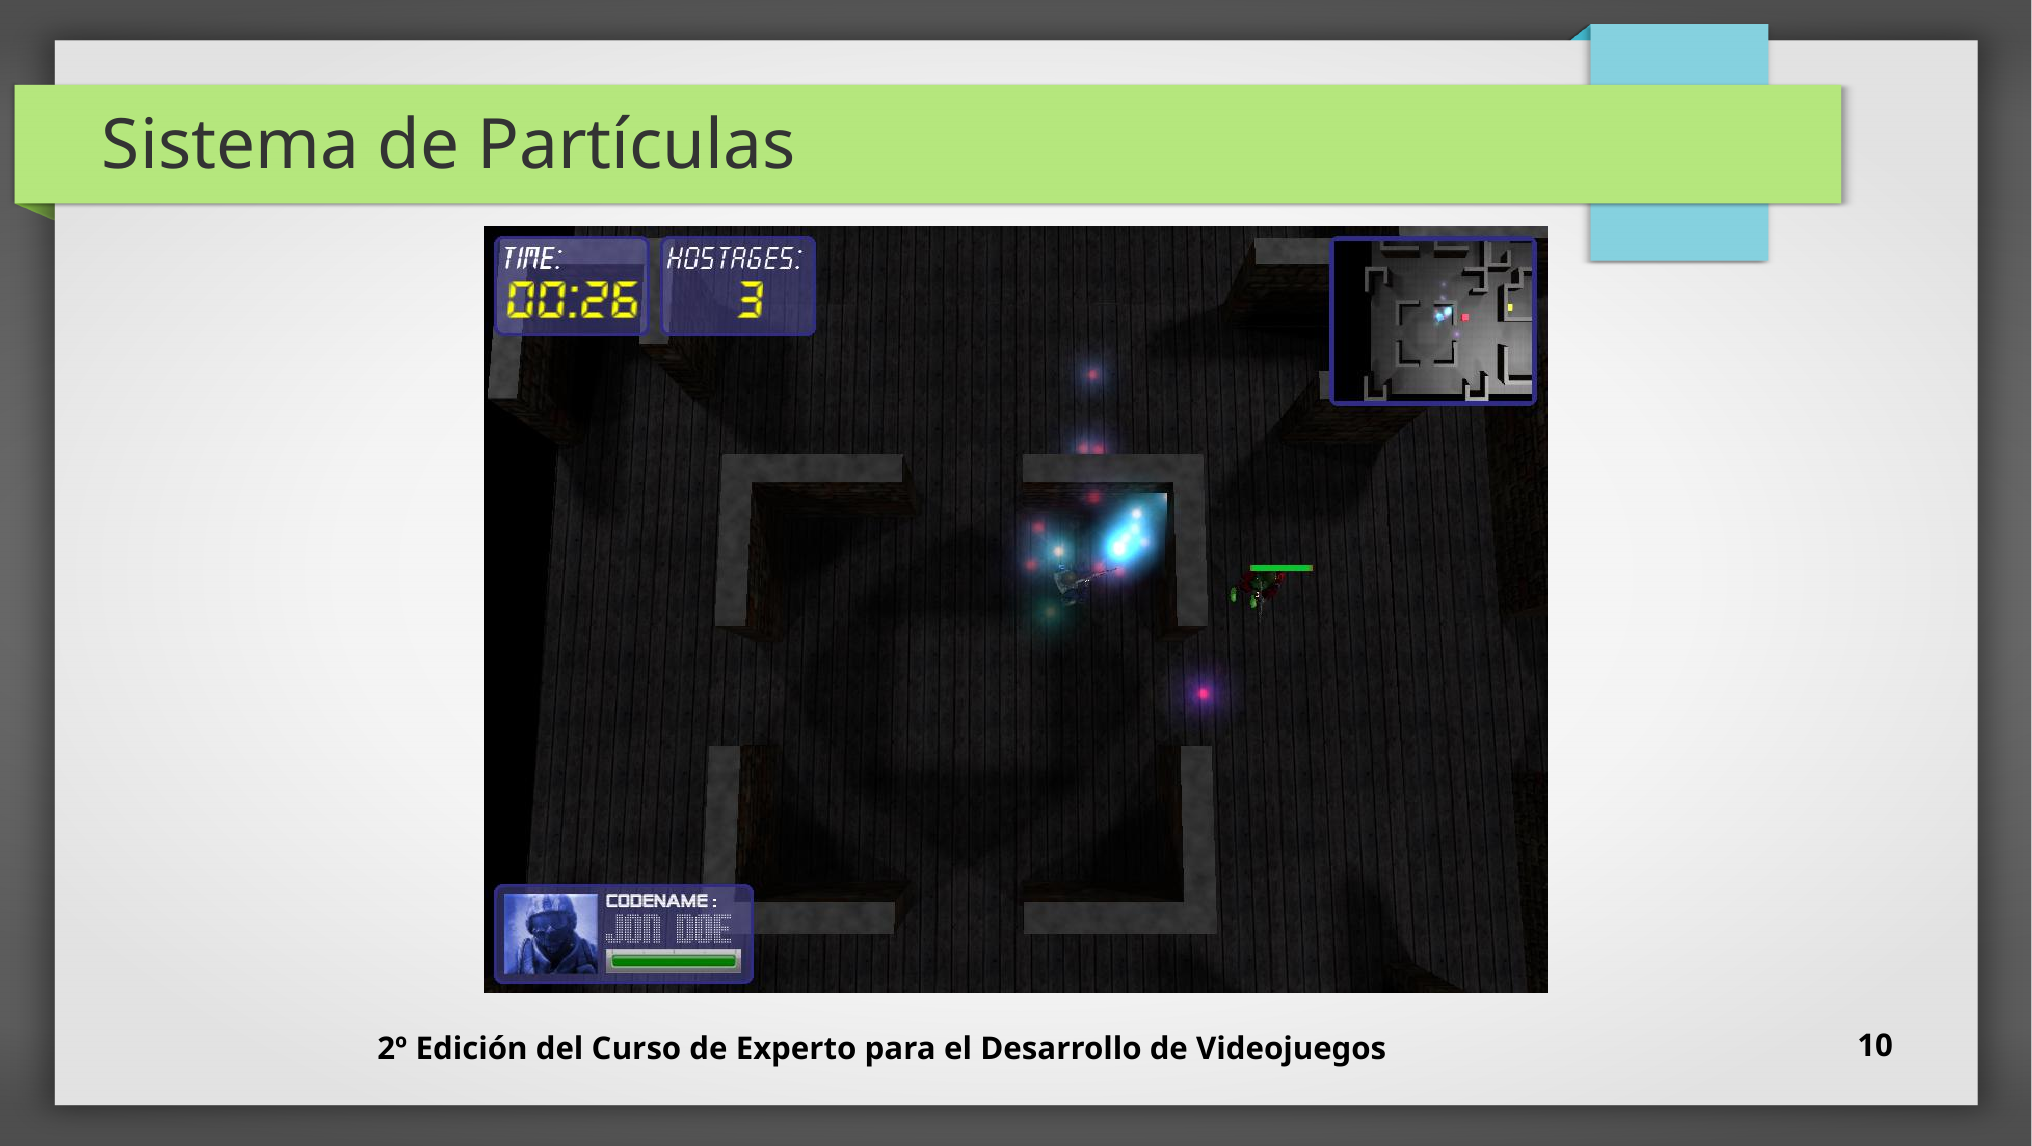

# Sistema de Partículas
2º Edición del Curso de Experto para el Desarrollo de Videojuegos